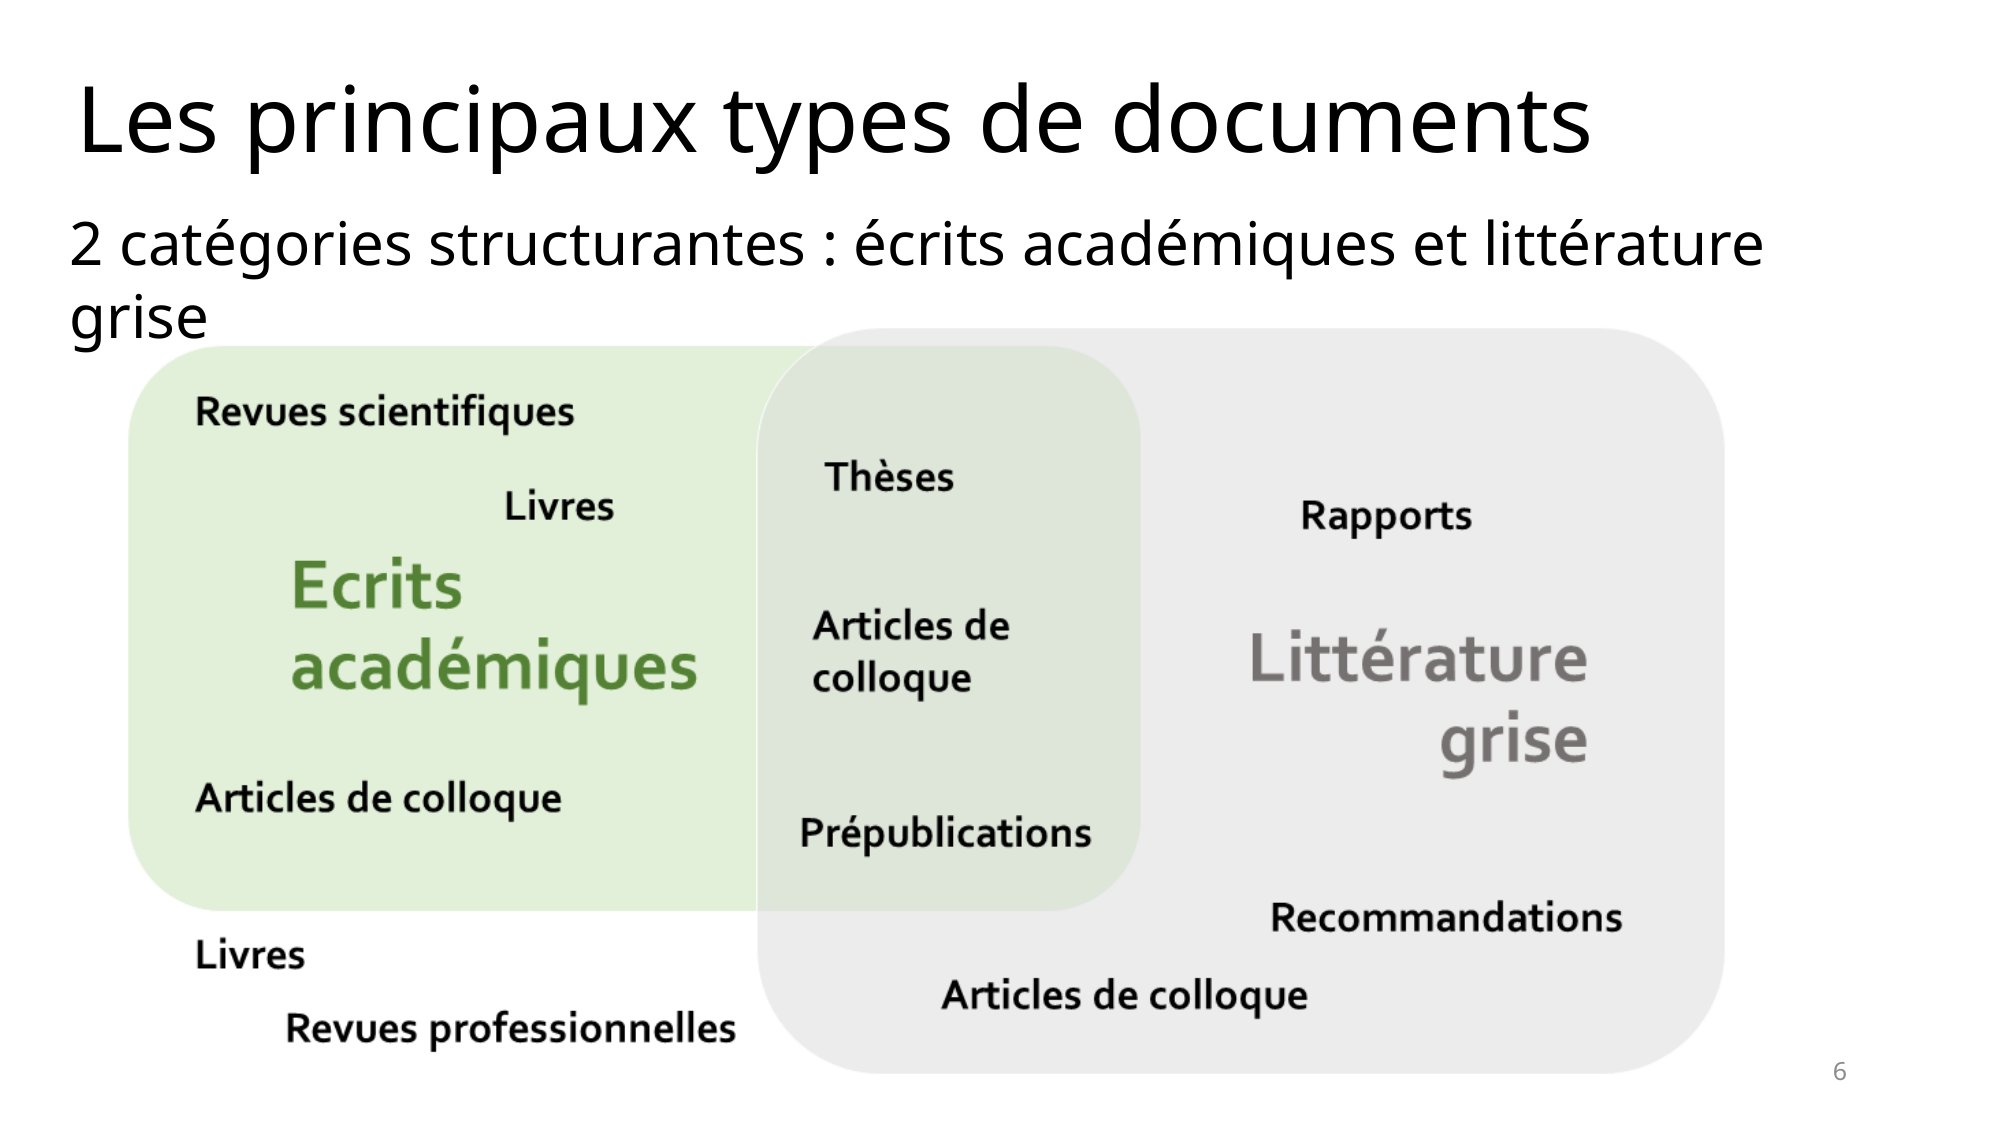

# Les principaux types de documents
2 catégories structurantes : écrits académiques et littérature grise
6